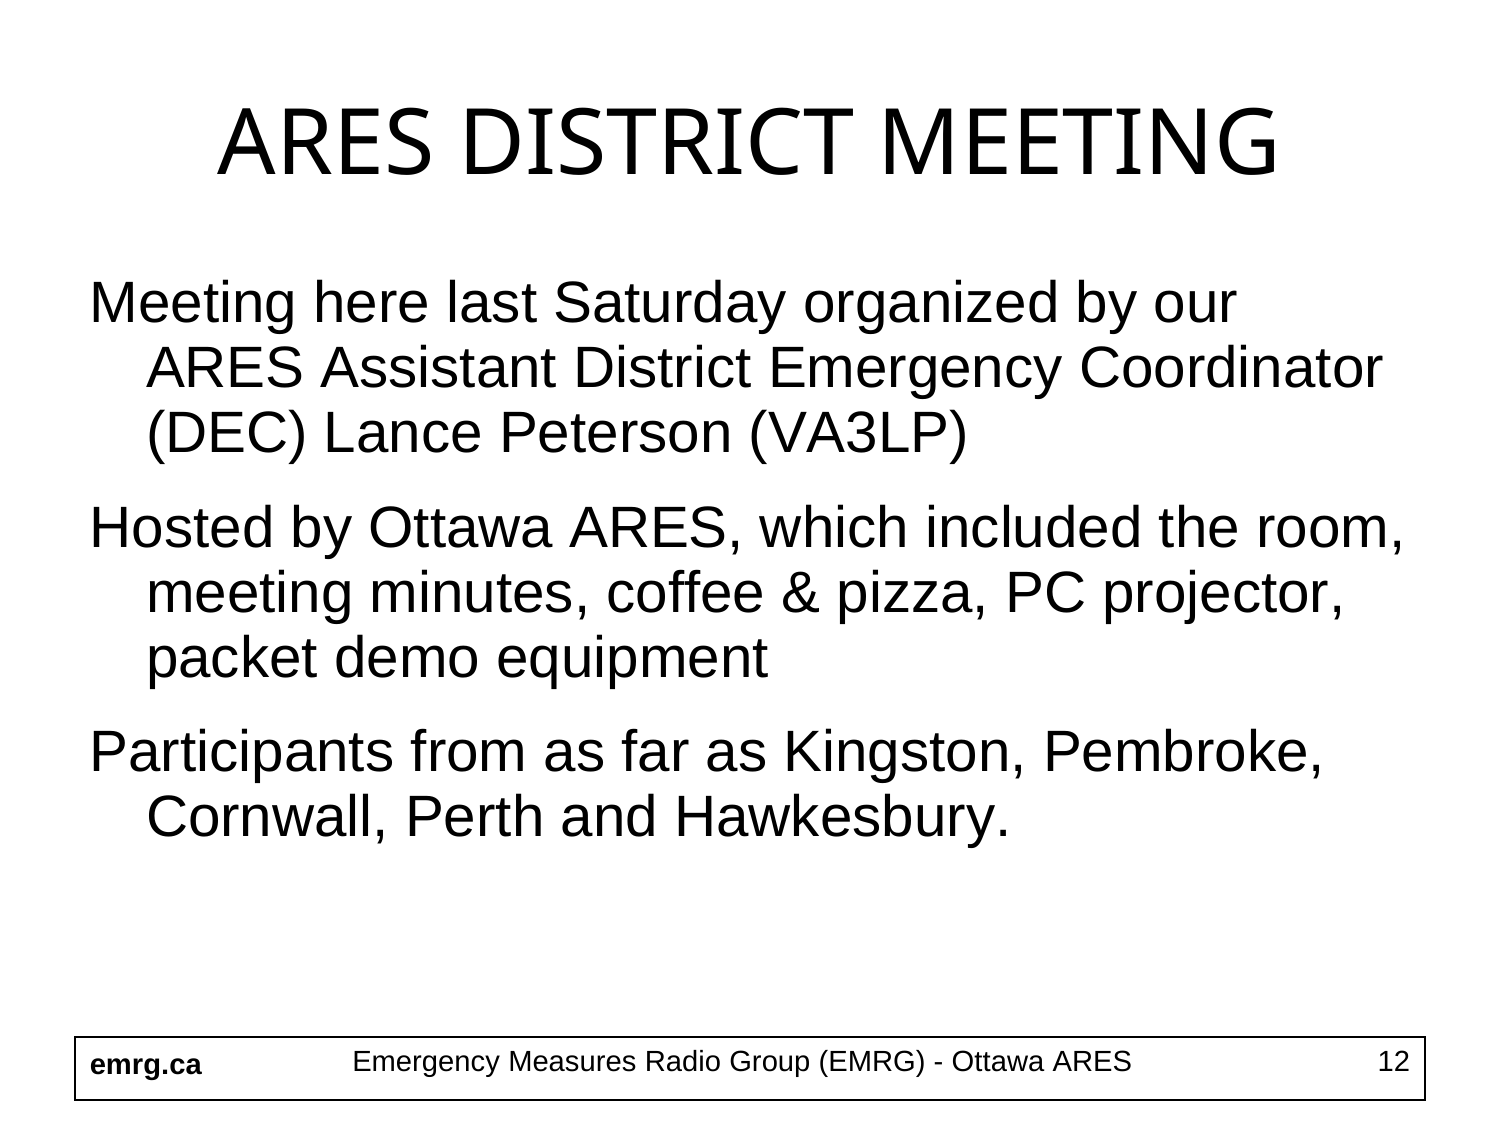

# ARES DISTRICT MEETING
Meeting here last Saturday organized by our ARES Assistant District Emergency Coordinator (DEC) Lance Peterson (VA3LP)
Hosted by Ottawa ARES, which included the room, meeting minutes, coffee & pizza, PC projector, packet demo equipment
Participants from as far as Kingston, Pembroke, Cornwall, Perth and Hawkesbury.
Emergency Measures Radio Group (EMRG) - Ottawa ARES
12